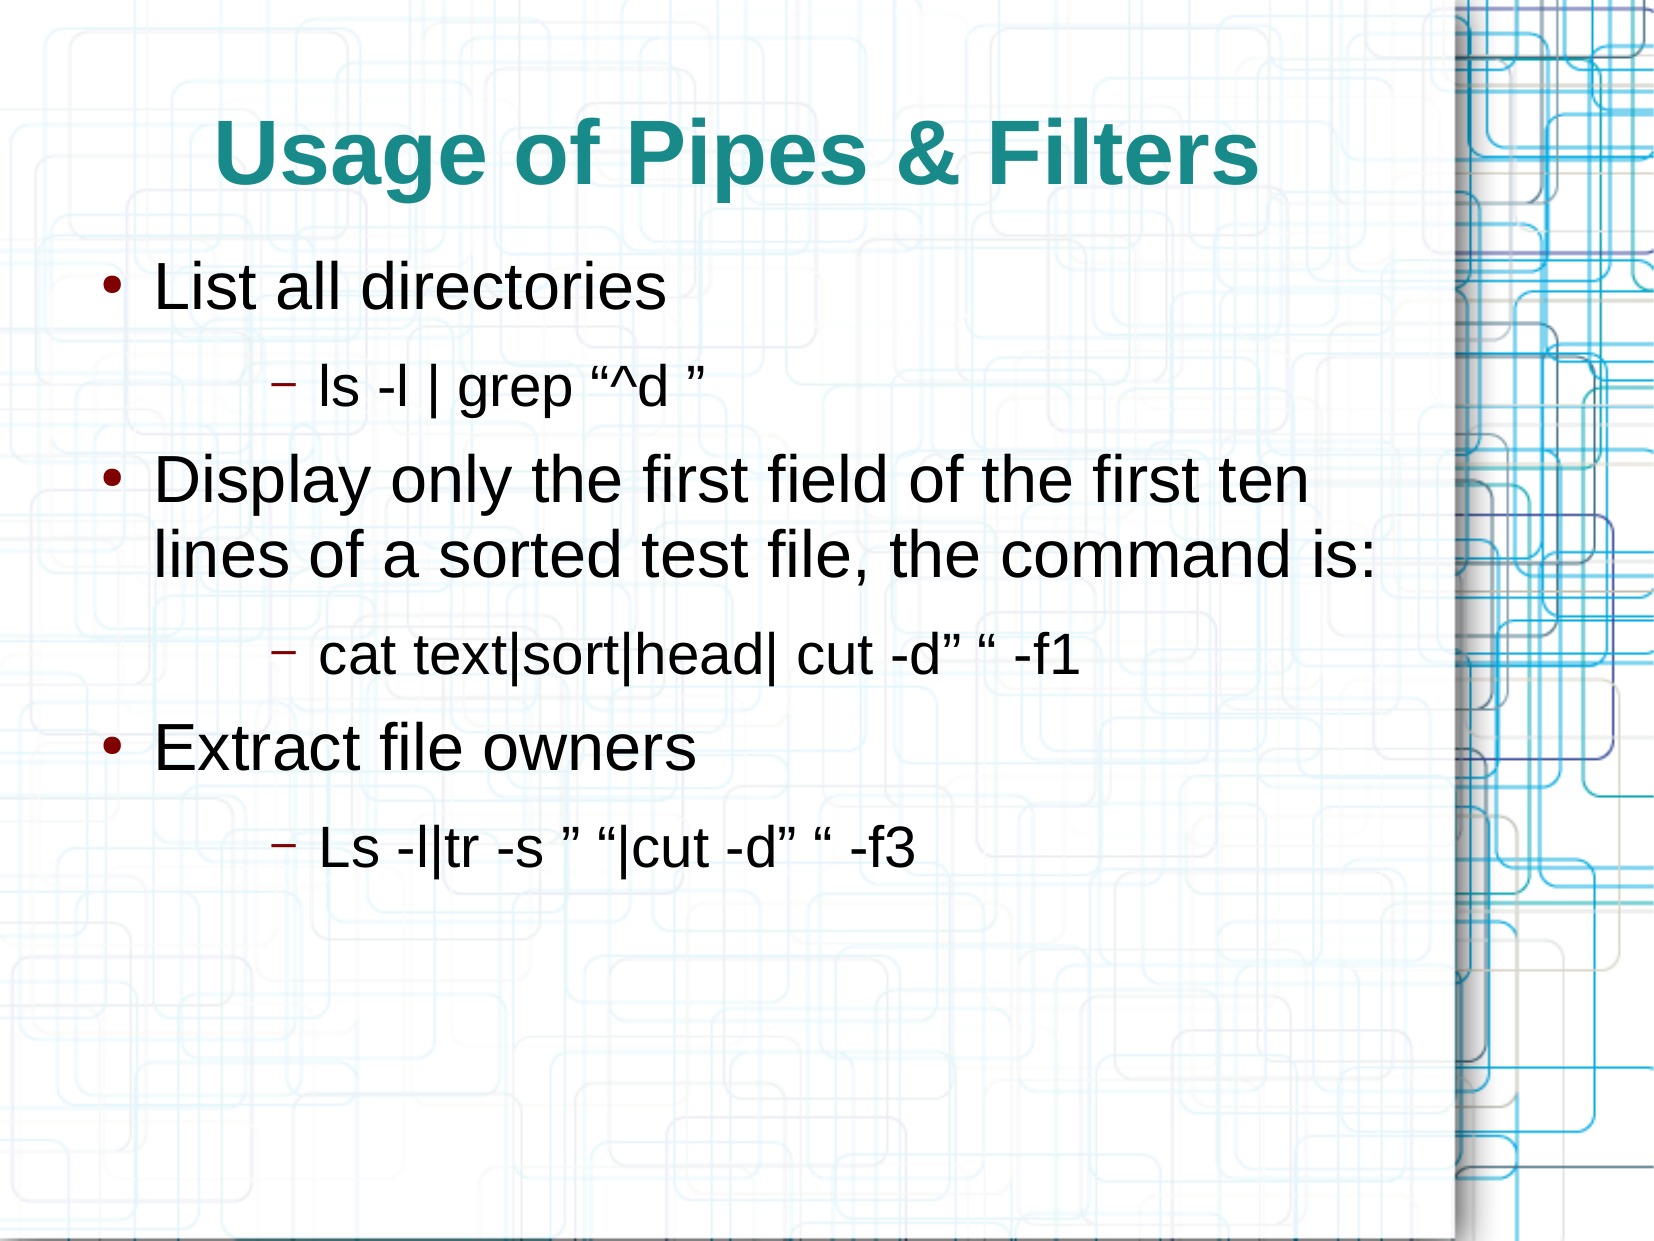

# Usage of Pipes & Filters
List all directories
ls -l | grep “^d ”
Display only the first field of the first ten lines of a sorted test file, the command is:
cat text|sort|head| cut -d” “ -f1
Extract file owners
Ls -l|tr -s ” “|cut -d” “ -f3